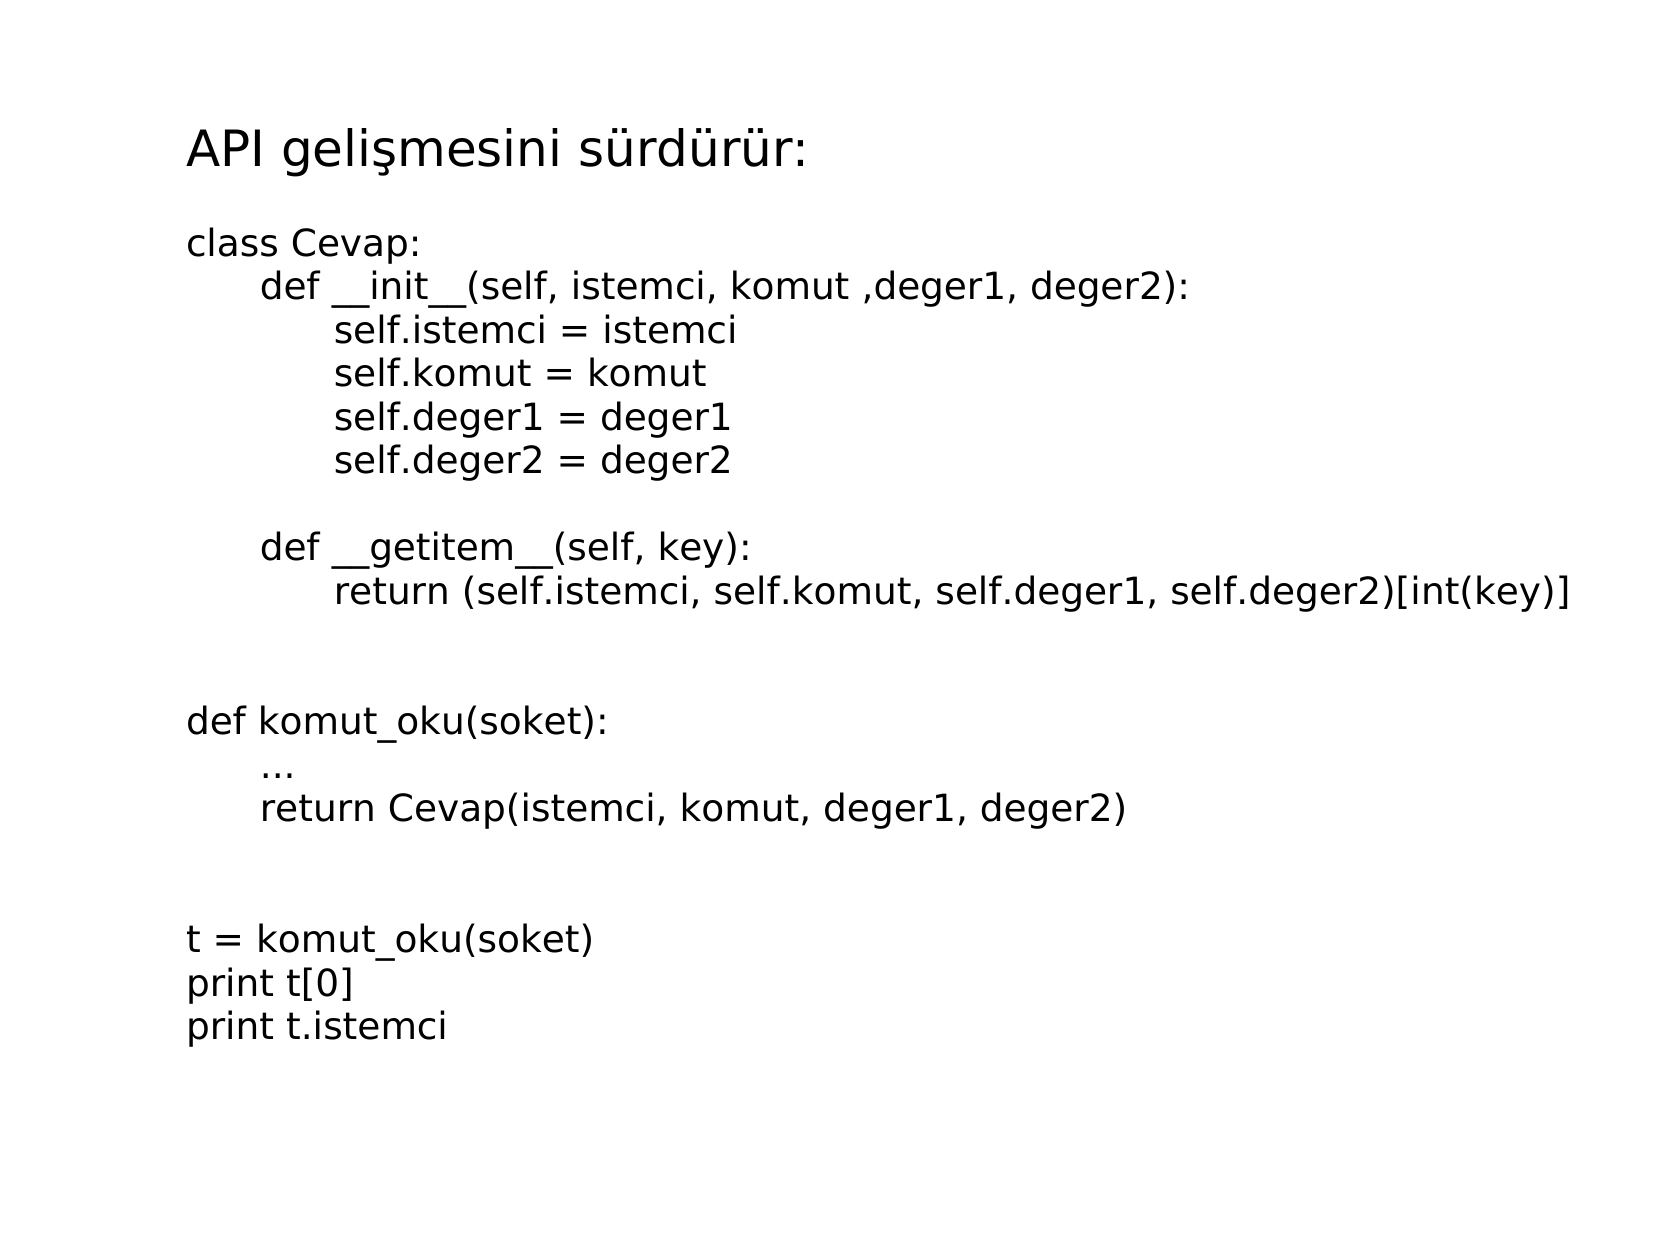

API gelişmesini sürdürür:
class Cevap:
	def __init__(self, istemci, komut ,deger1, deger2):
		self.istemci = istemci
		self.komut = komut
		self.deger1 = deger1
		self.deger2 = deger2
	def __getitem__(self, key):
		return (self.istemci, self.komut, self.deger1, self.deger2)[int(key)]
def komut_oku(soket):
	...
	return Cevap(istemci, komut, deger1, deger2)
t = komut_oku(soket)
print t[0]
print t.istemci